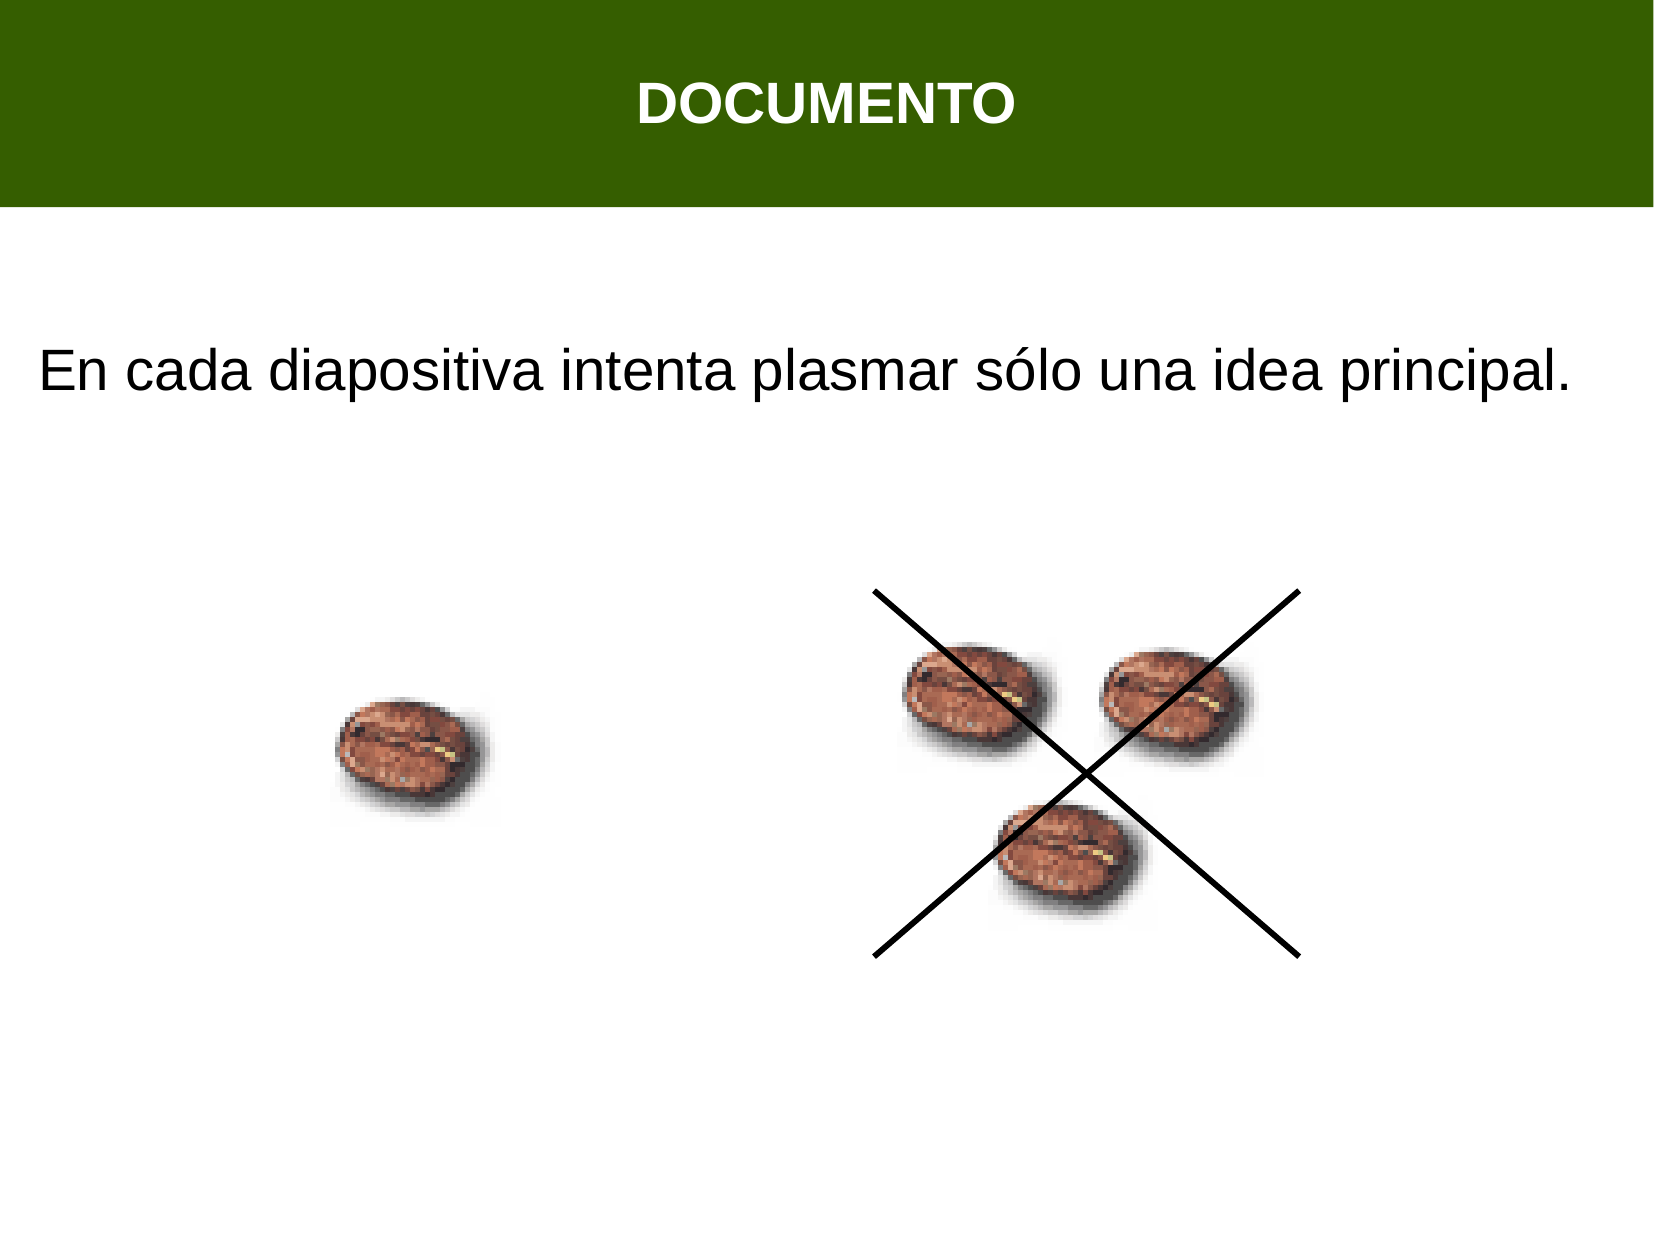

# DOCUMENTO
En cada diapositiva intenta plasmar sólo una idea principal.